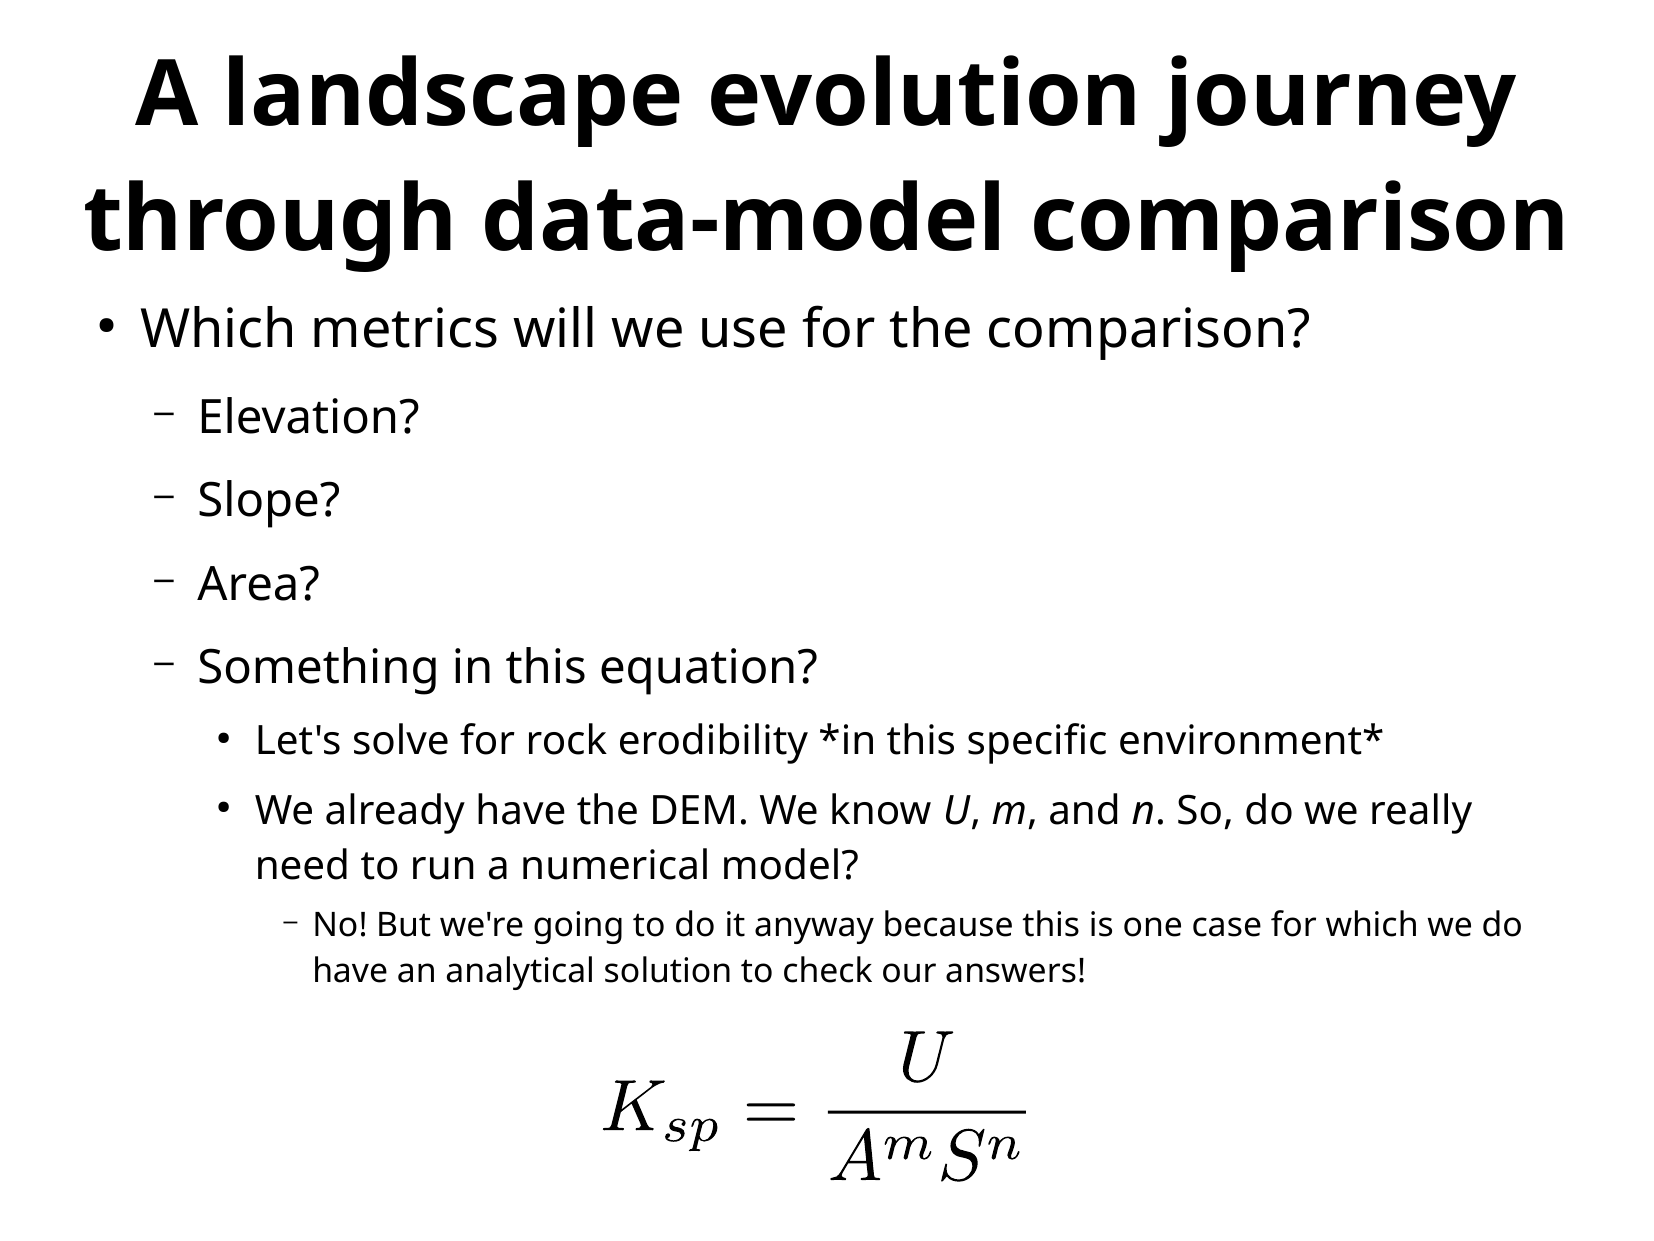

# A landscape evolution journey through data-model comparison
Which metrics will we use for the comparison?
Elevation?
Slope?
Area?
Something in this equation?
Let's solve for rock erodibility *in this specific environment*
We already have the DEM. We know U, m, and n. So, do we really need to run a numerical model?
No! But we're going to do it anyway because this is one case for which we do have an analytical solution to check our answers!